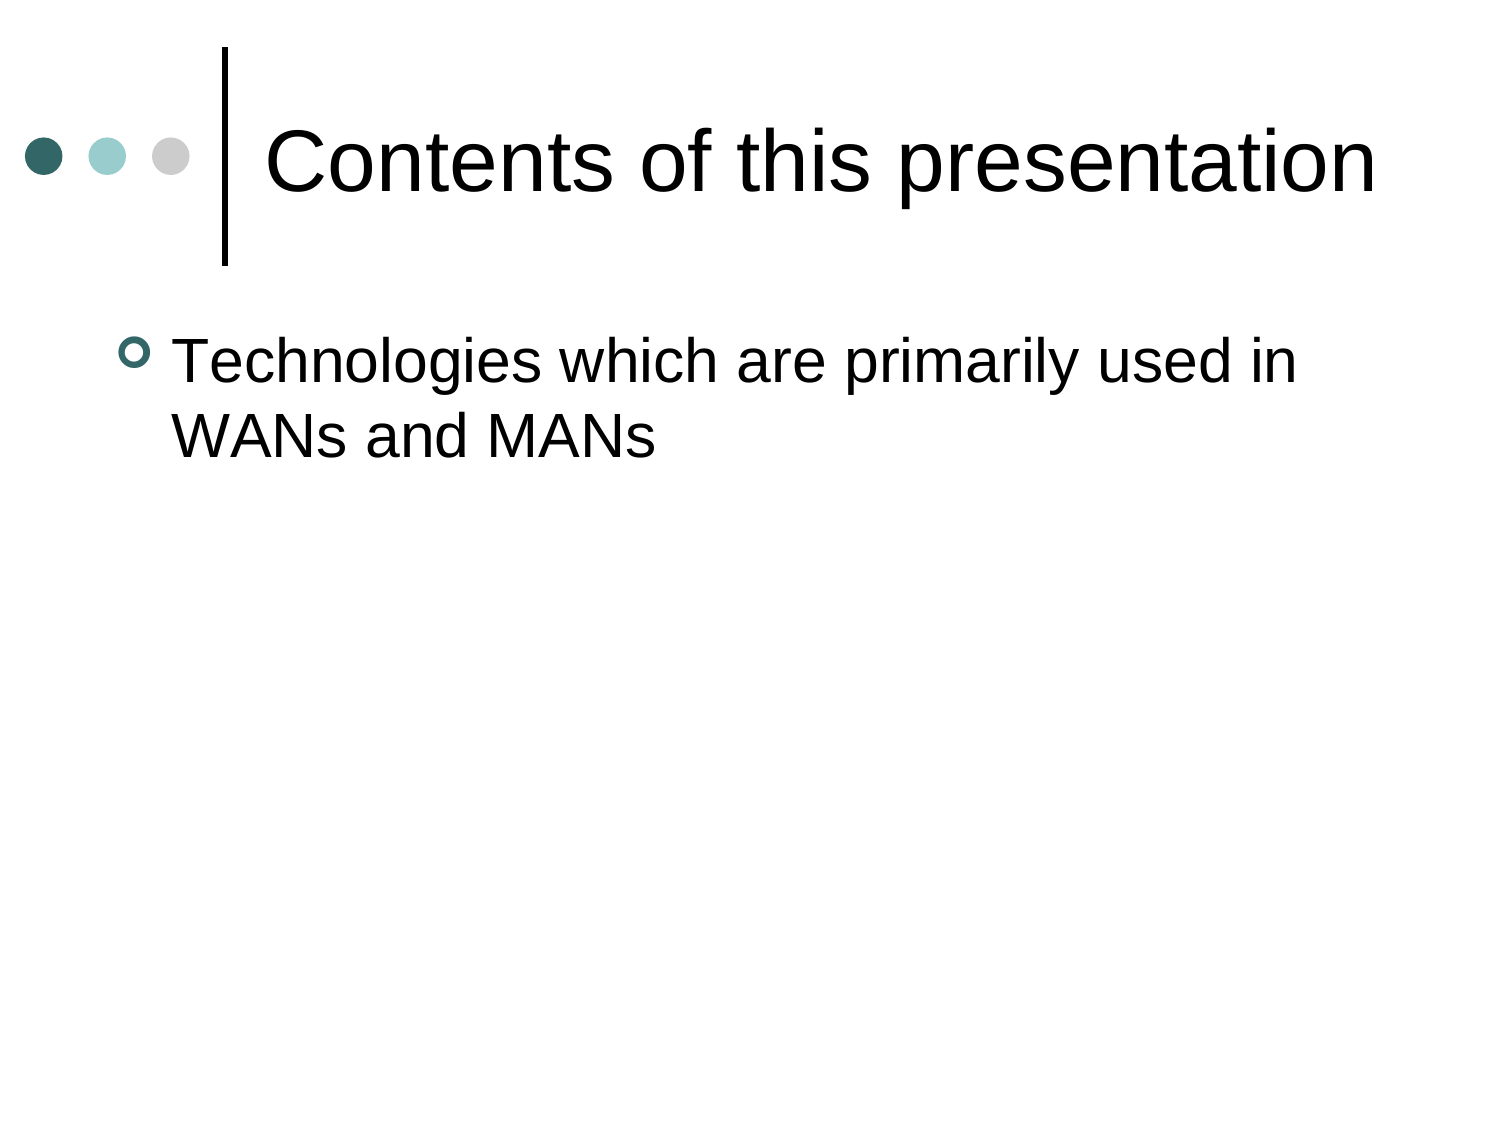

# Contents of this presentation
Technologies which are primarily used in WANs and MANs